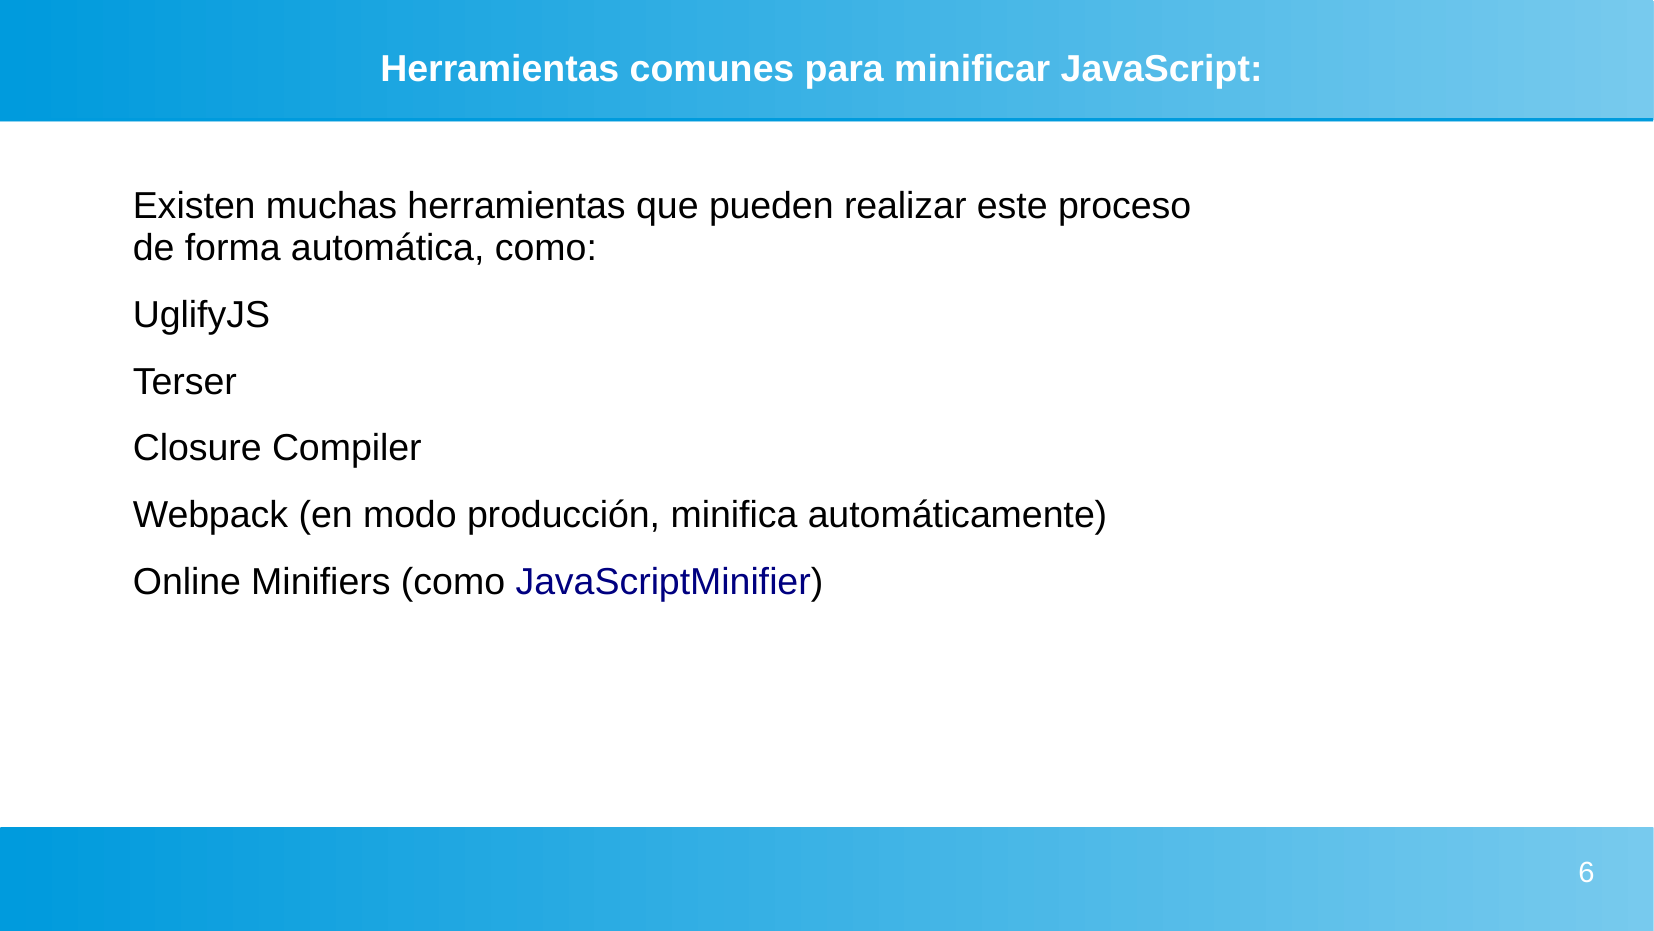

# Herramientas comunes para minificar JavaScript:
Existen muchas herramientas que pueden realizar este proceso de forma automática, como:
UglifyJS
Terser
Closure Compiler
Webpack (en modo producción, minifica automáticamente)
Online Minifiers (como JavaScriptMinifier)
6